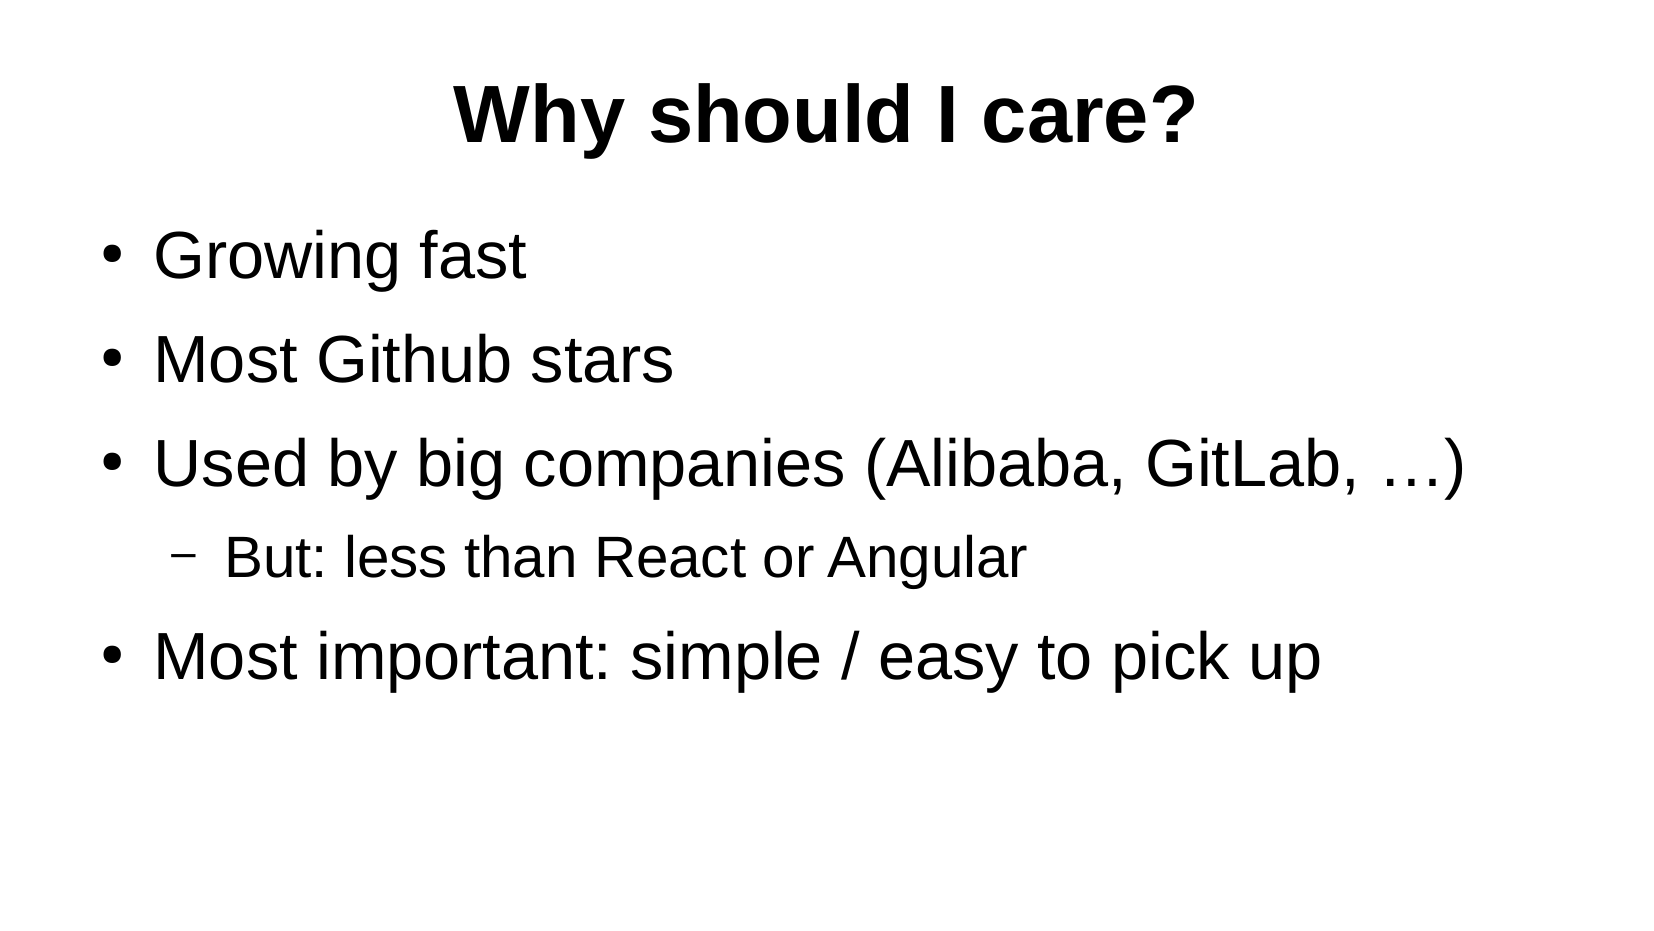

# Why should I care?
Growing fast
Most Github stars
Used by big companies (Alibaba, GitLab, …)
But: less than React or Angular
Most important: simple / easy to pick up